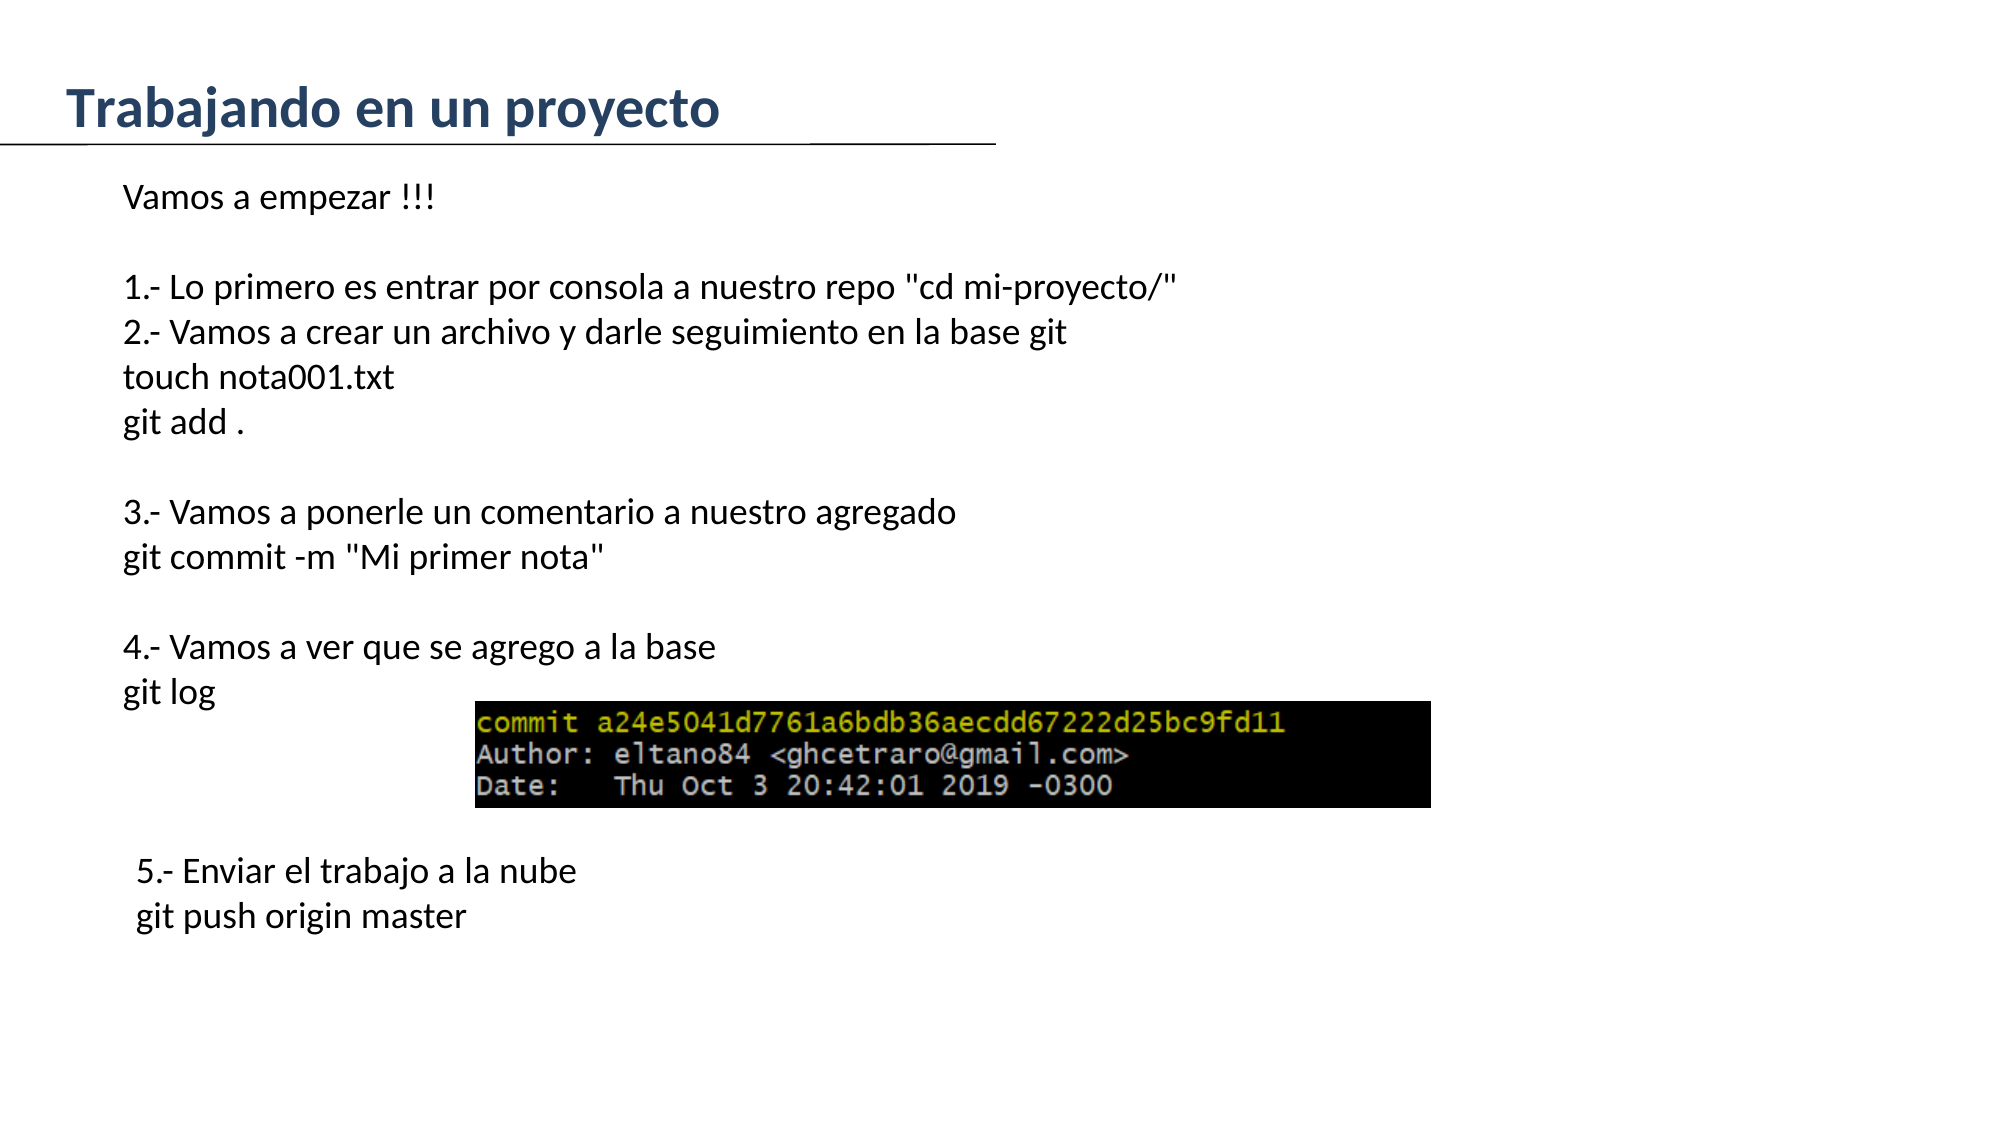

Trabajando en un proyecto
Vamos a empezar !!!
1.- Lo primero es entrar por consola a nuestro repo "cd mi-proyecto/"
2.- Vamos a crear un archivo y darle seguimiento en la base git
touch nota001.txt
git add .
3.- Vamos a ponerle un comentario a nuestro agregado
git commit -m "Mi primer nota"
4.- Vamos a ver que se agrego a la base
git log
5.- Enviar el trabajo a la nube
git push origin master